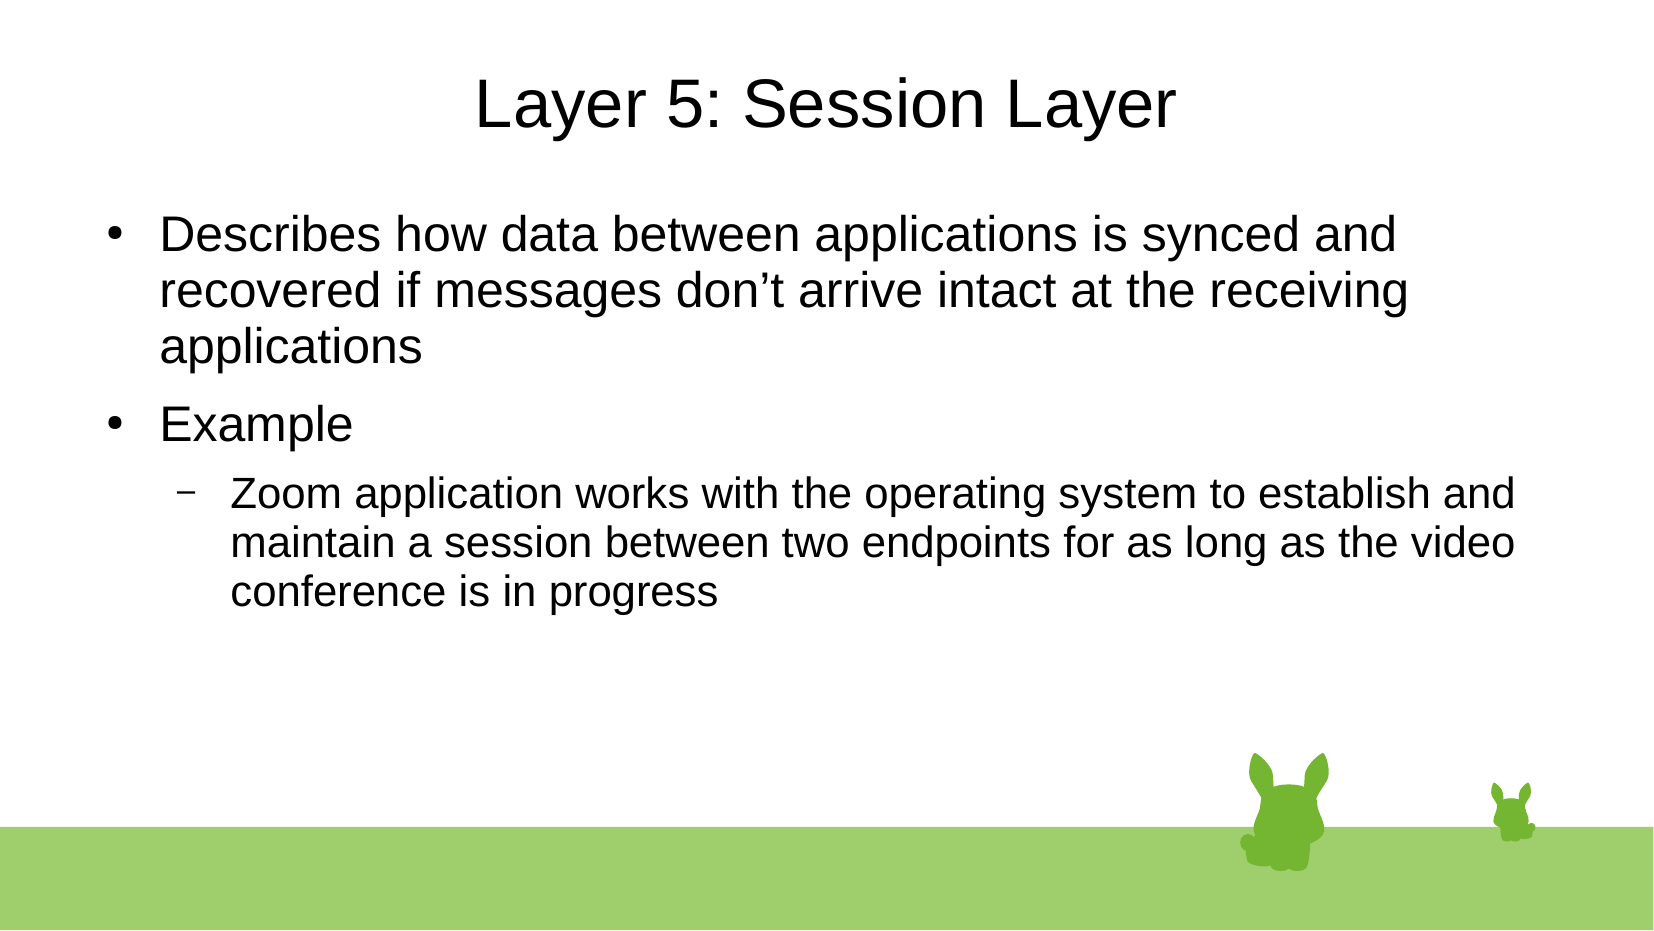

# Layer 5: Session Layer
Describes how data between applications is synced and recovered if messages don’t arrive intact at the receiving applications
Example
Zoom application works with the operating system to establish and maintain a session between two endpoints for as long as the video conference is in progress